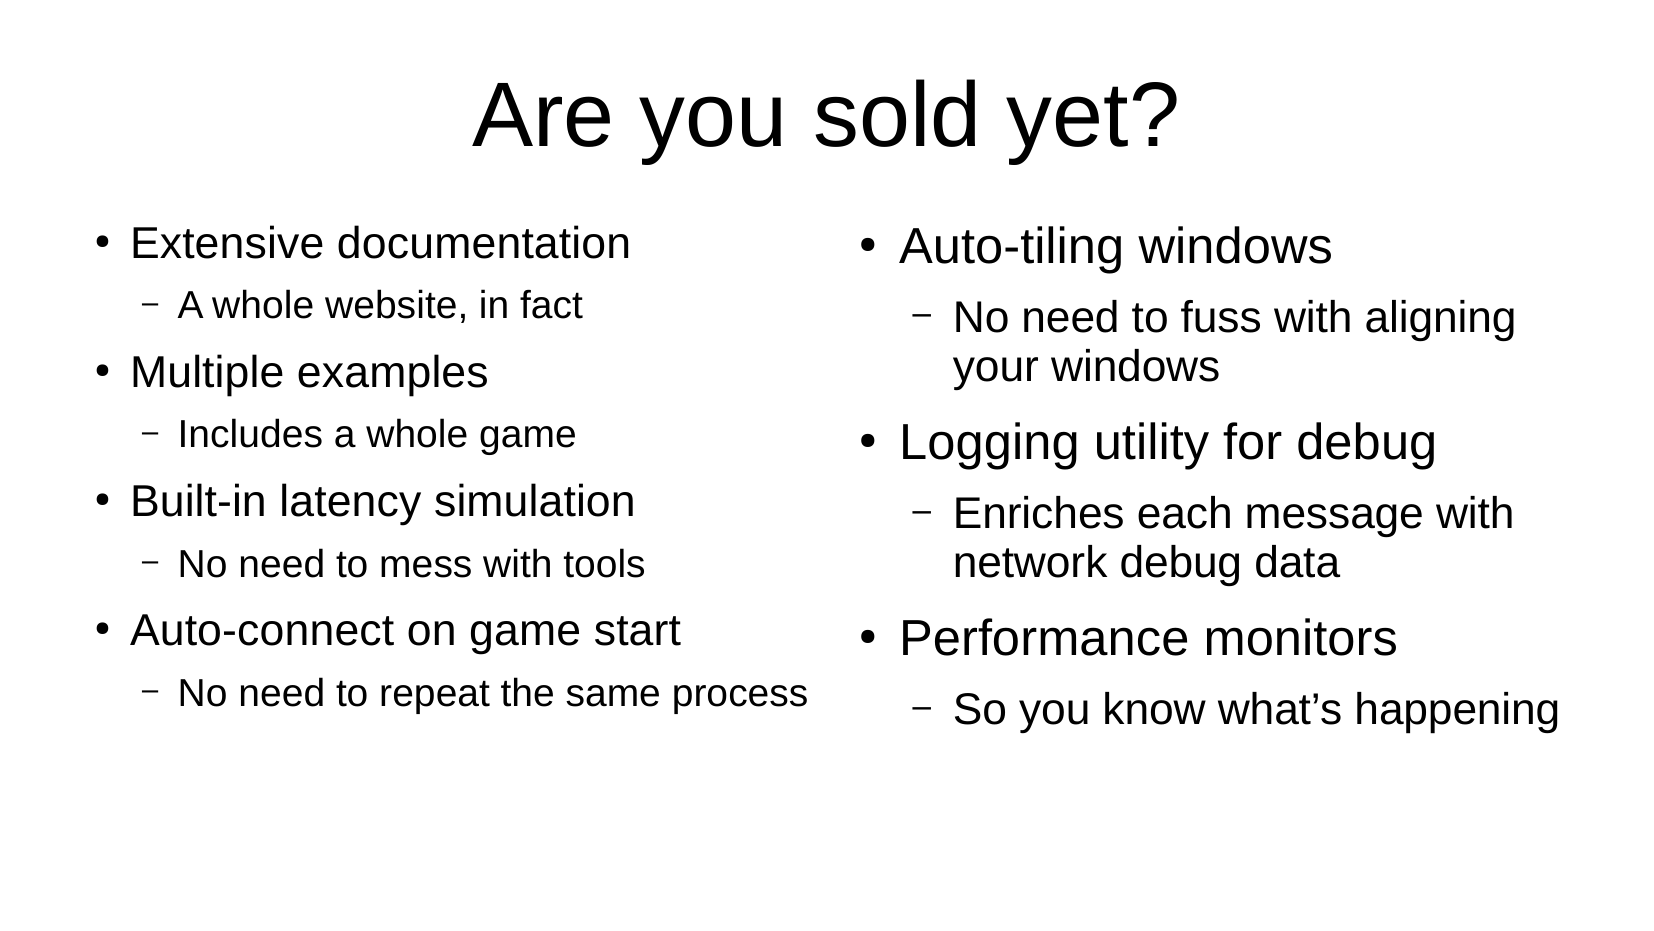

# Are you sold yet?
Extensive documentation
A whole website, in fact
Multiple examples
Includes a whole game
Built-in latency simulation
No need to mess with tools
Auto-connect on game start
No need to repeat the same process
Auto-tiling windows
No need to fuss with aligning your windows
Logging utility for debug
Enriches each message with network debug data
Performance monitors
So you know what’s happening